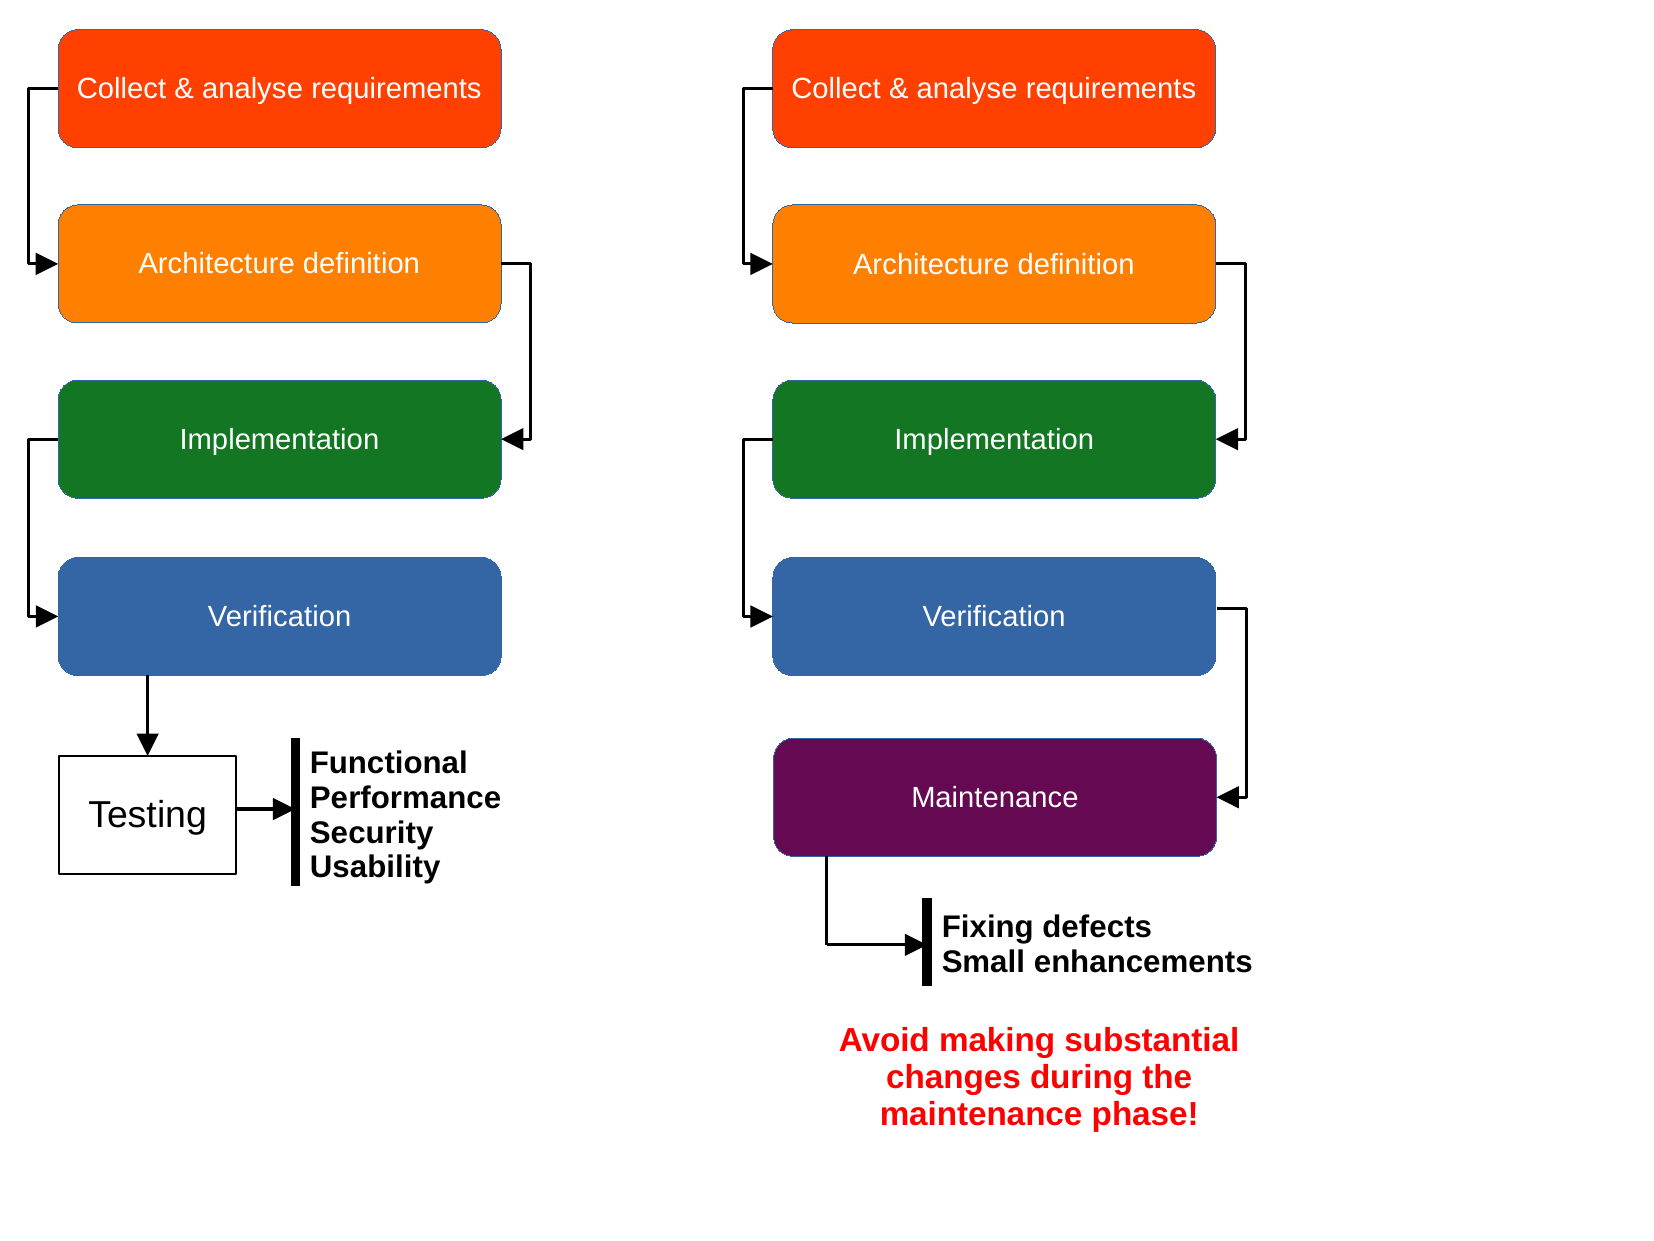

Collect & analyse requirements
Collect & analyse requirements
Architecture definition
Architecture definition
Implementation
Implementation
Verification
Verification
Functional
Performance
Security
Usability
Maintenance
Testing
Fixing defects
Small enhancements
Avoid making substantial changes during the maintenance phase!